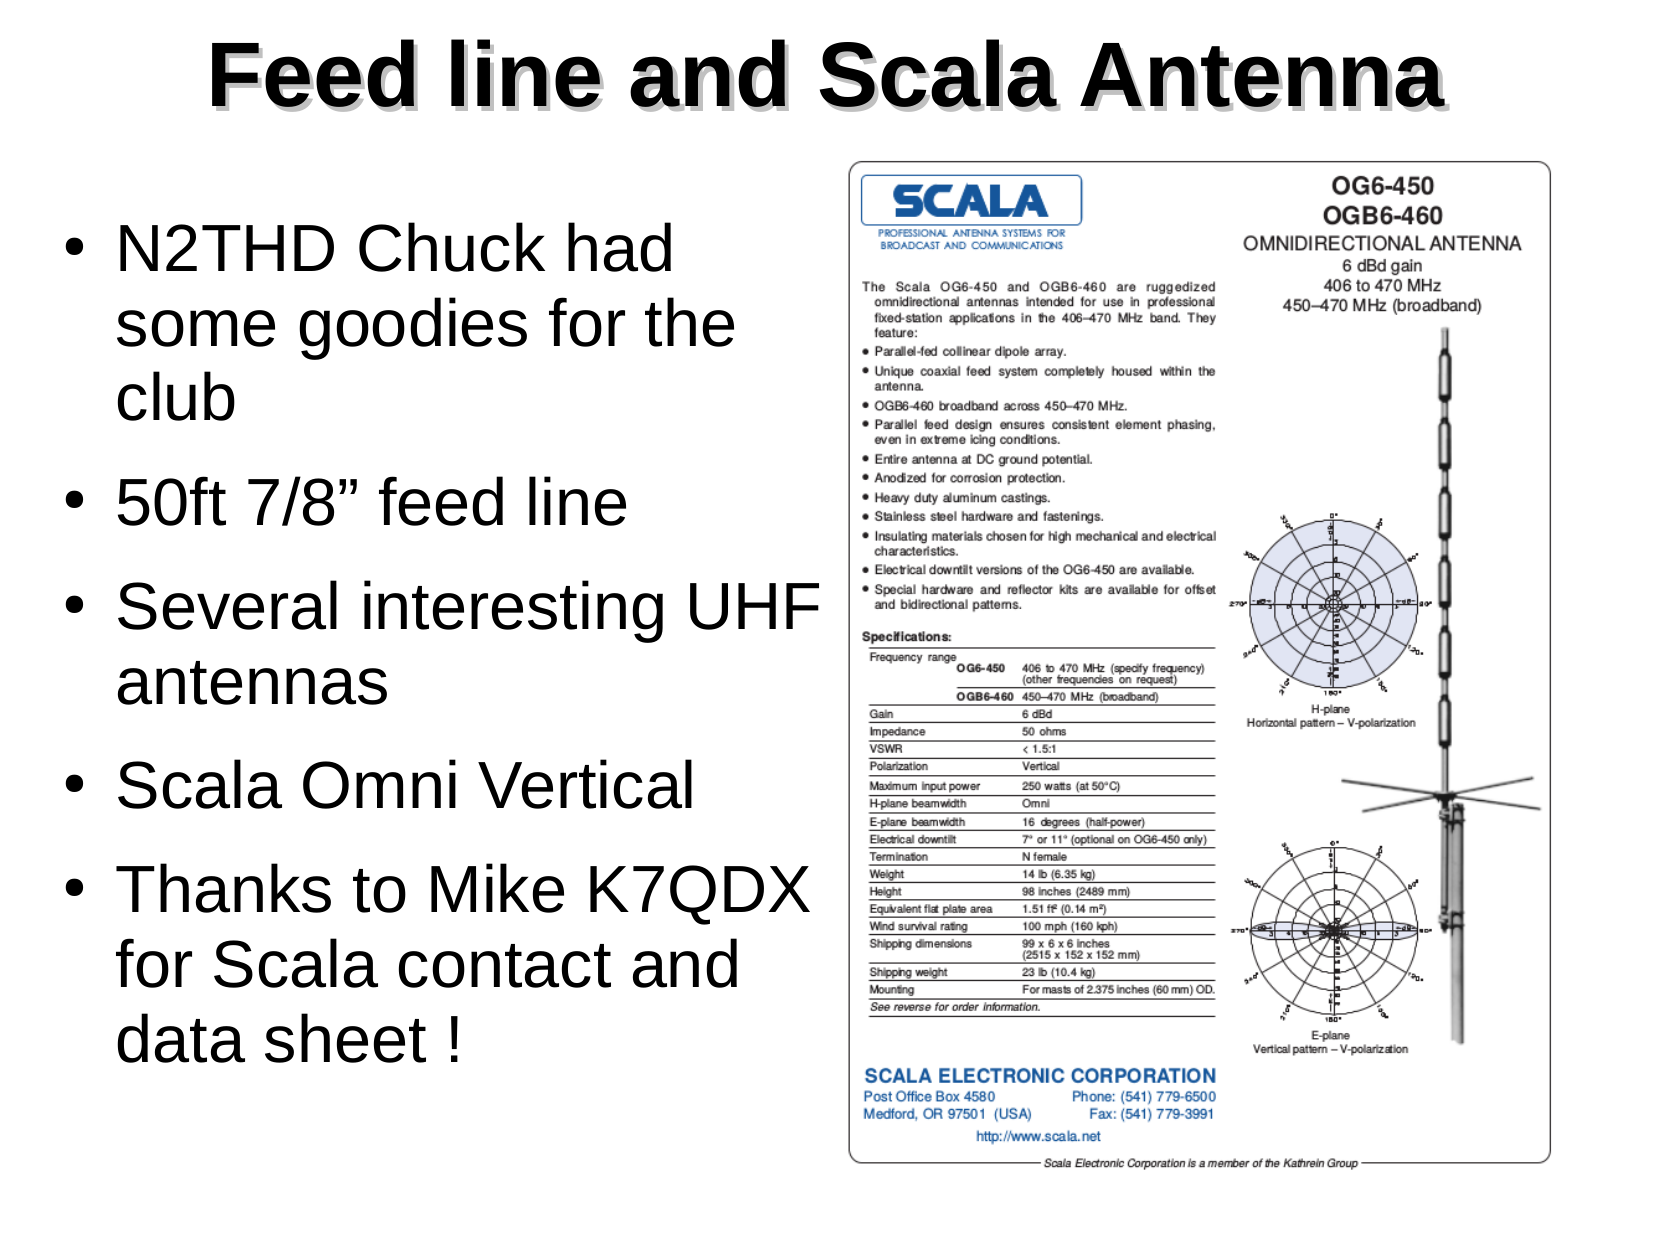

# Feed line and Scala Antenna
N2THD Chuck had some goodies for the club
50ft 7/8” feed line
Several interesting UHF antennas
Scala Omni Vertical
Thanks to Mike K7QDX for Scala contact and data sheet !